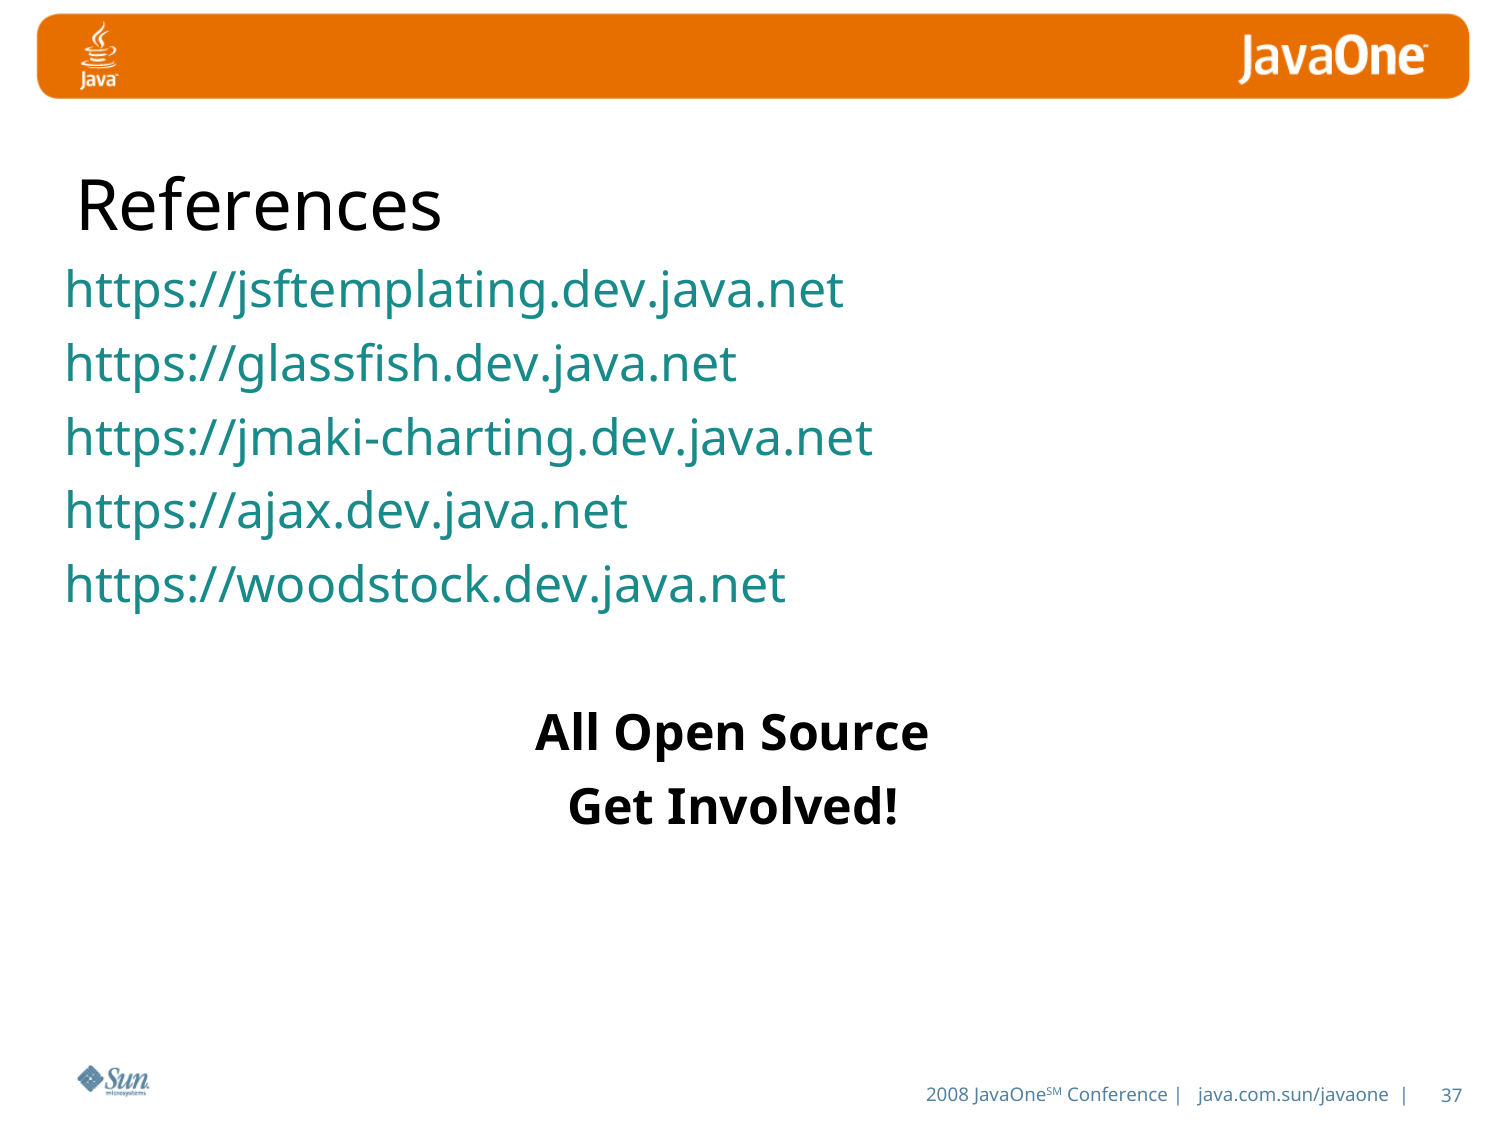

# References
https://jsftemplating.dev.java.net
https://glassfish.dev.java.net
https://jmaki-charting.dev.java.net
https://ajax.dev.java.net
https://woodstock.dev.java.net
All Open Source
Get Involved!